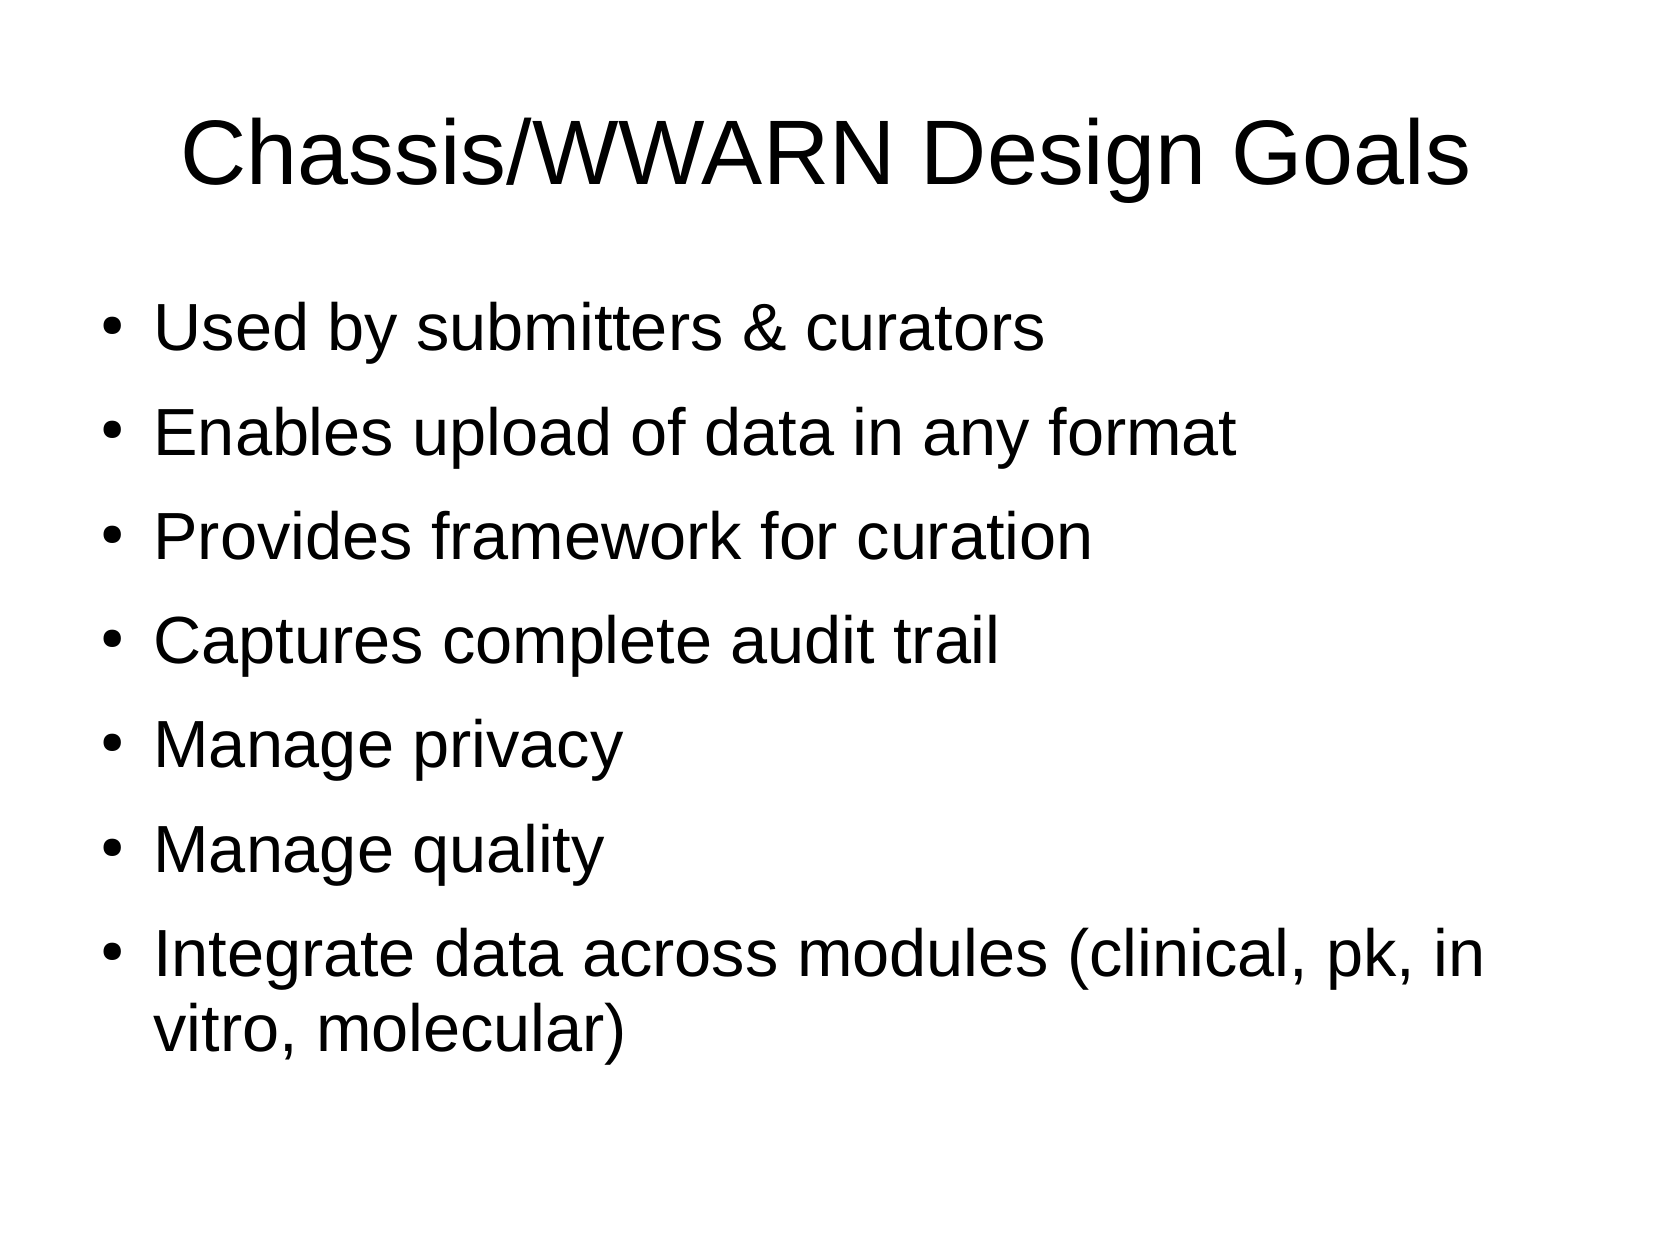

# Chassis/WWARN Design Goals
Used by submitters & curators
Enables upload of data in any format
Provides framework for curation
Captures complete audit trail
Manage privacy
Manage quality
Integrate data across modules (clinical, pk, in vitro, molecular)